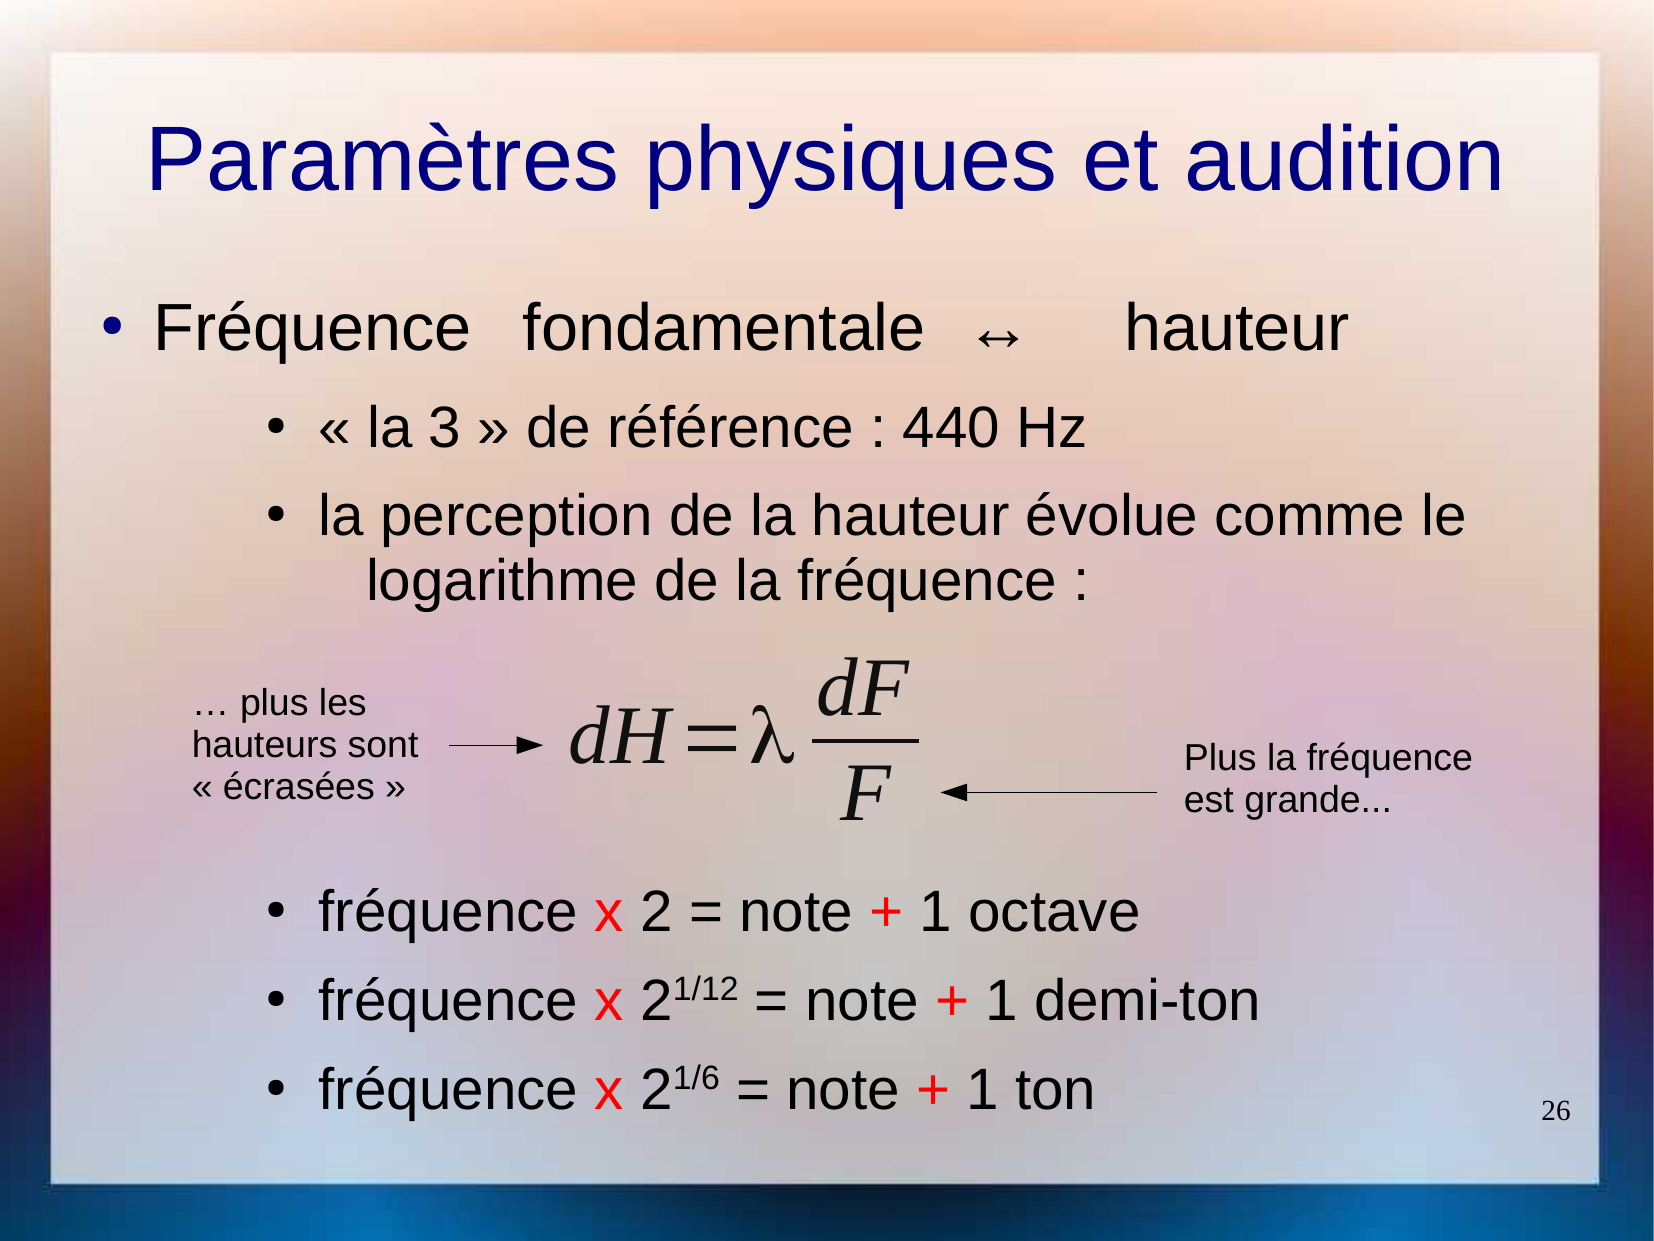

# Paramètres physiques et audition
Fréquence	fondamentale	↔ hauteur
« la 3 » de référence : 440 Hz
la perception de la hauteur évolue comme le logarithme de la fréquence :
fréquence x 2 = note + 1 octave
fréquence x 21/12 = note + 1 demi-ton
fréquence x 21/6 = note + 1 ton
… plus les hauteurs sont « écrasées »
Plus la fréquence est grande...
26